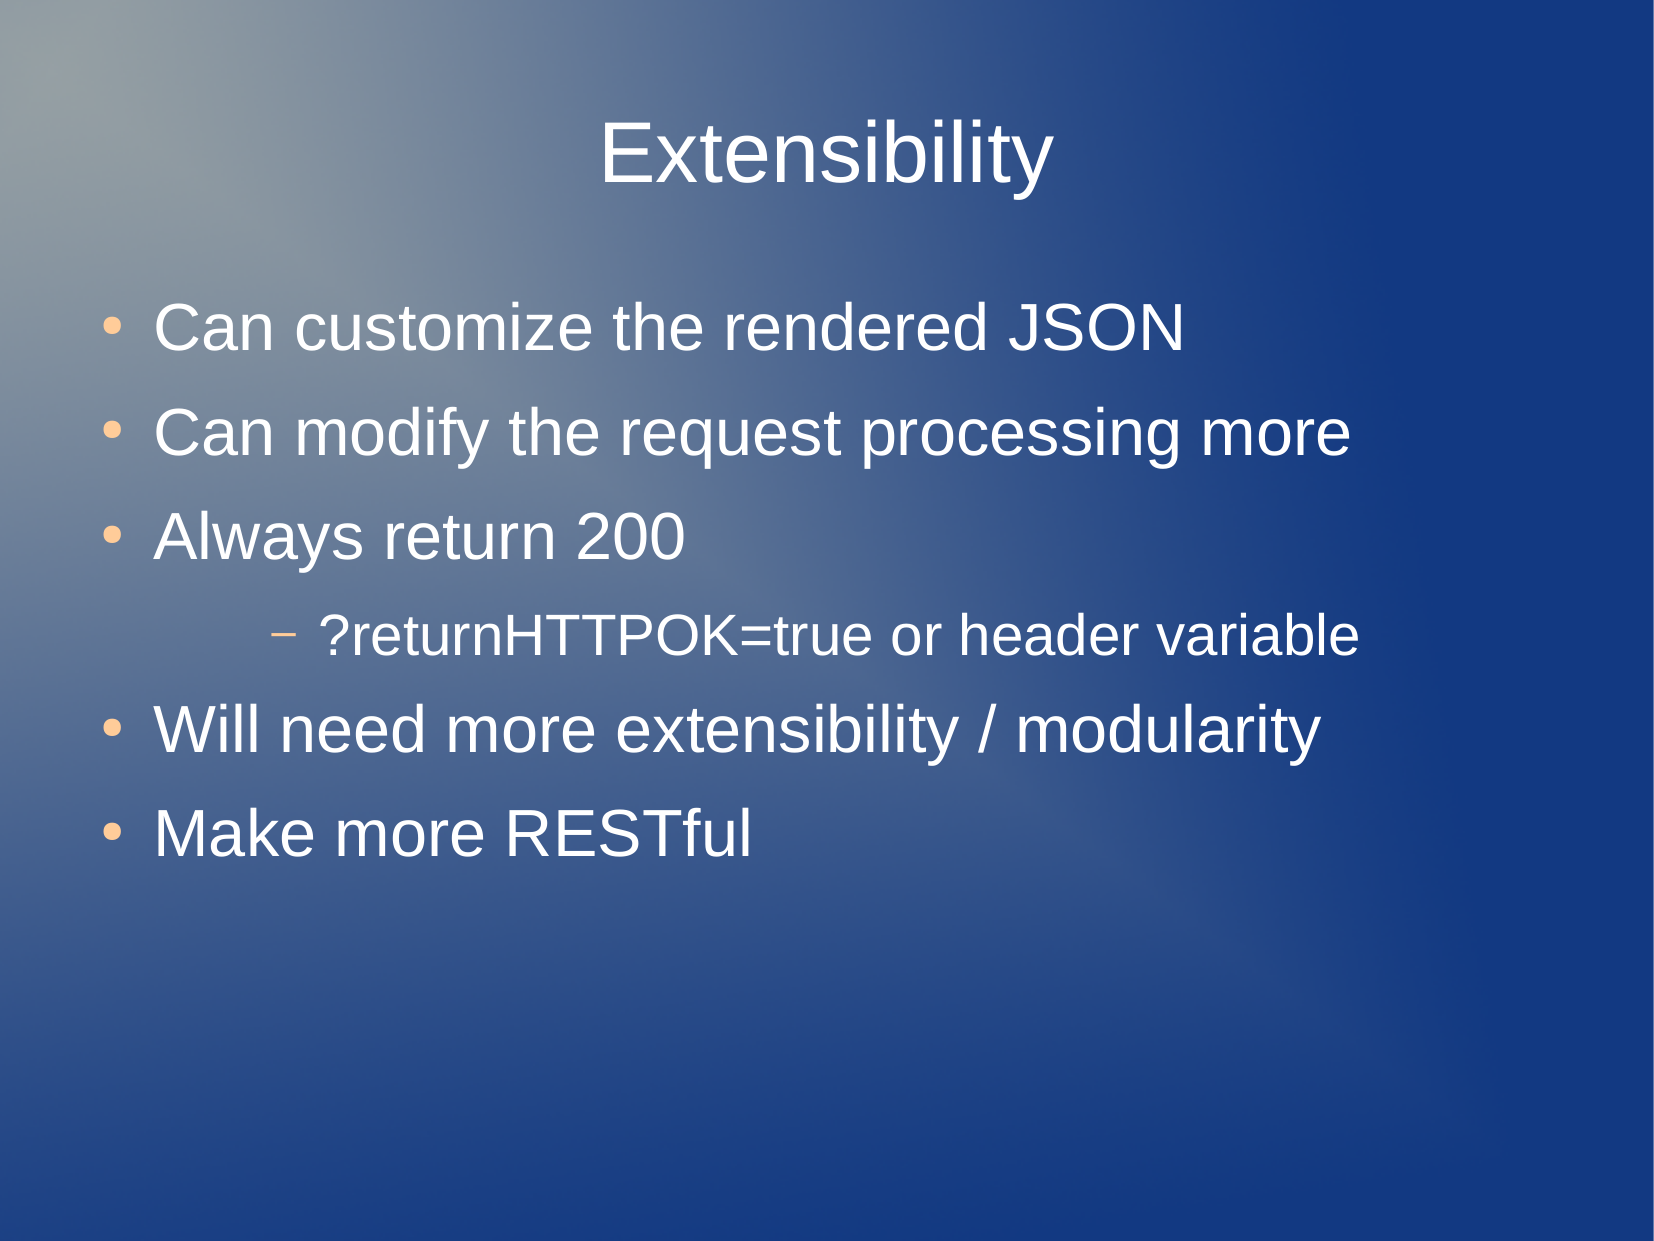

# Extensibility
Can customize the rendered JSON
Can modify the request processing more
Always return 200
?returnHTTPOK=true or header variable
Will need more extensibility / modularity
Make more RESTful